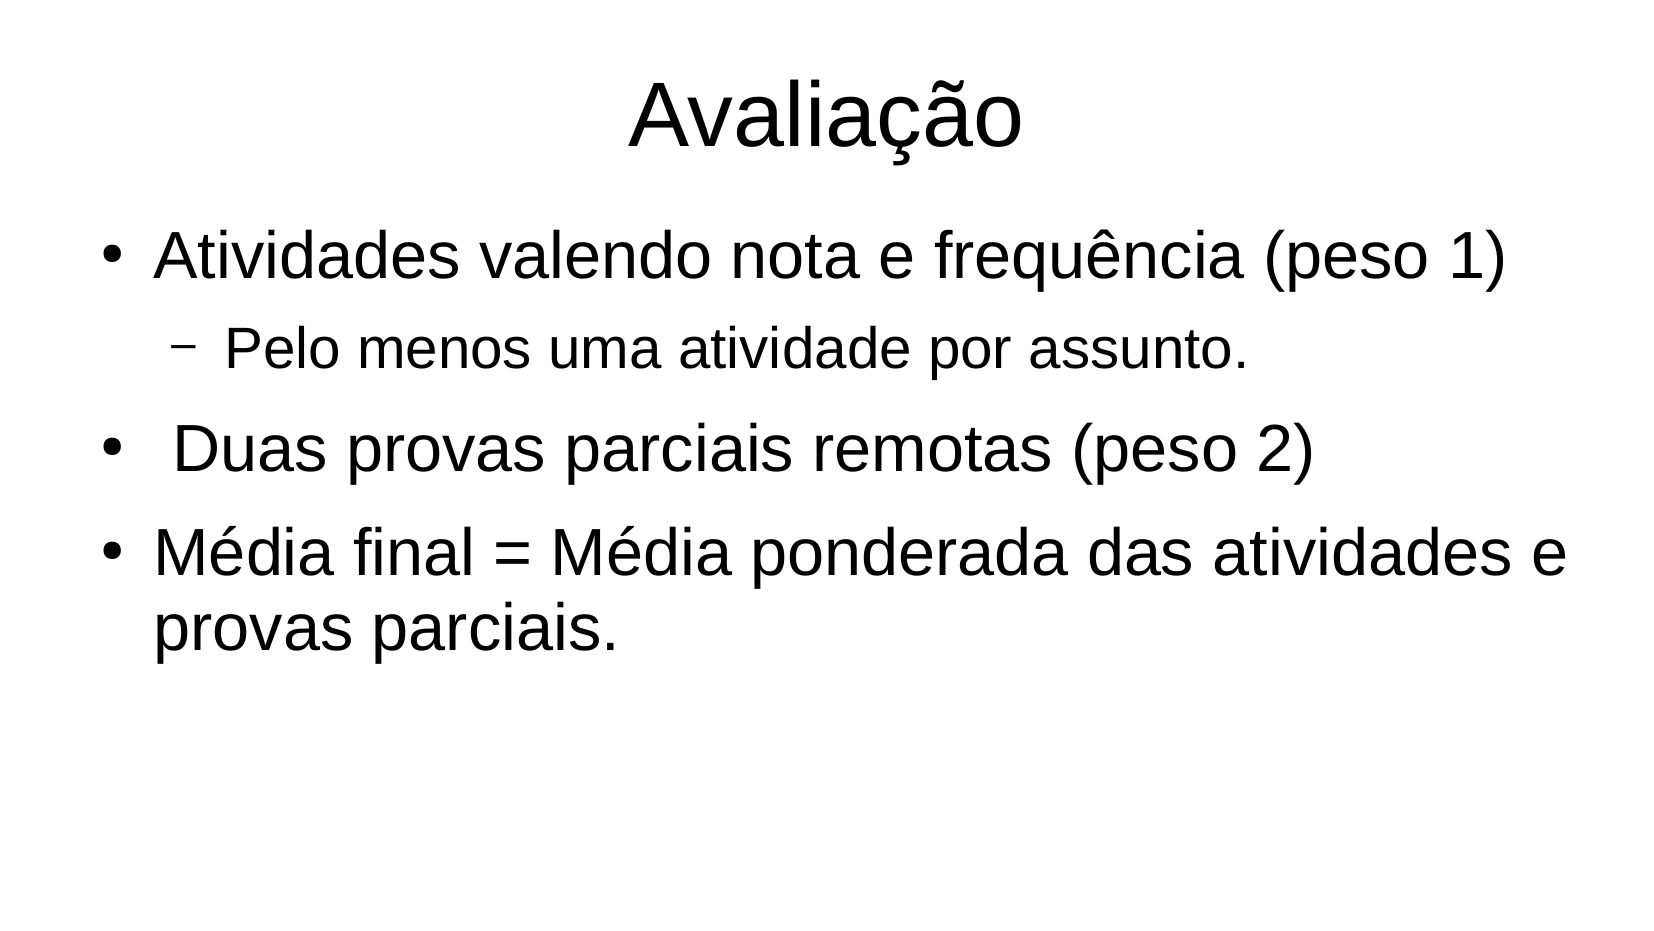

# Avaliação
Atividades valendo nota e frequência (peso 1)
Pelo menos uma atividade por assunto.
 Duas provas parciais remotas (peso 2)
Média final = Média ponderada das atividades e provas parciais.